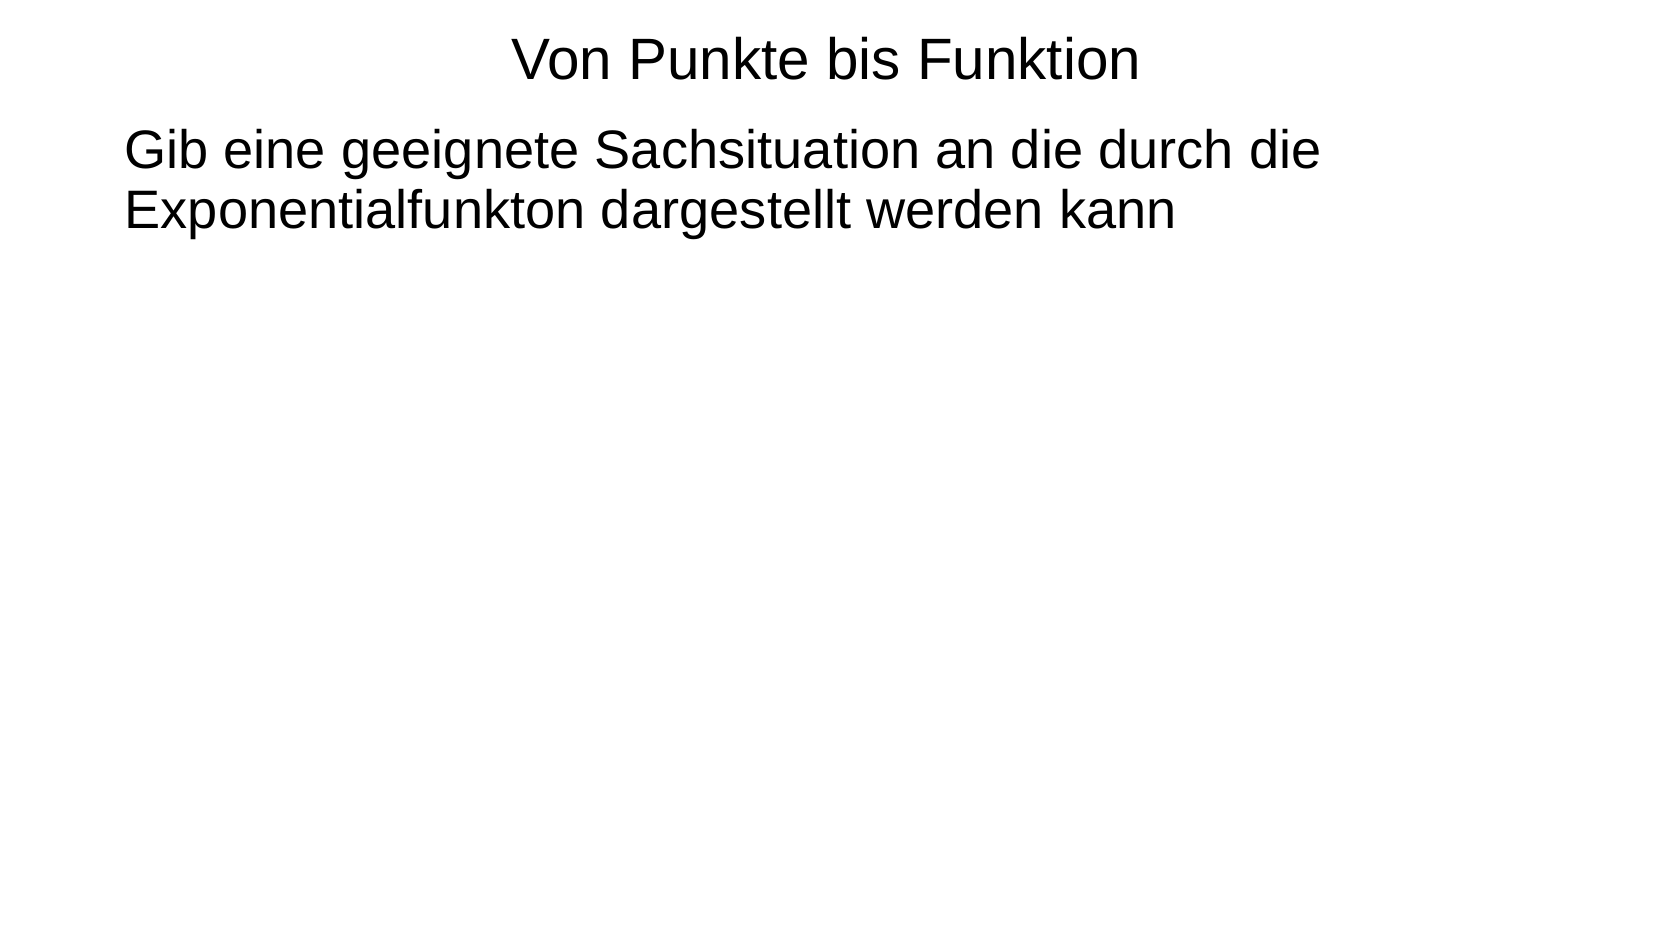

# Von Punkte bis Funktion
Gib eine geeignete Sachsituation an die durch die Exponentialfunkton dargestellt werden kann